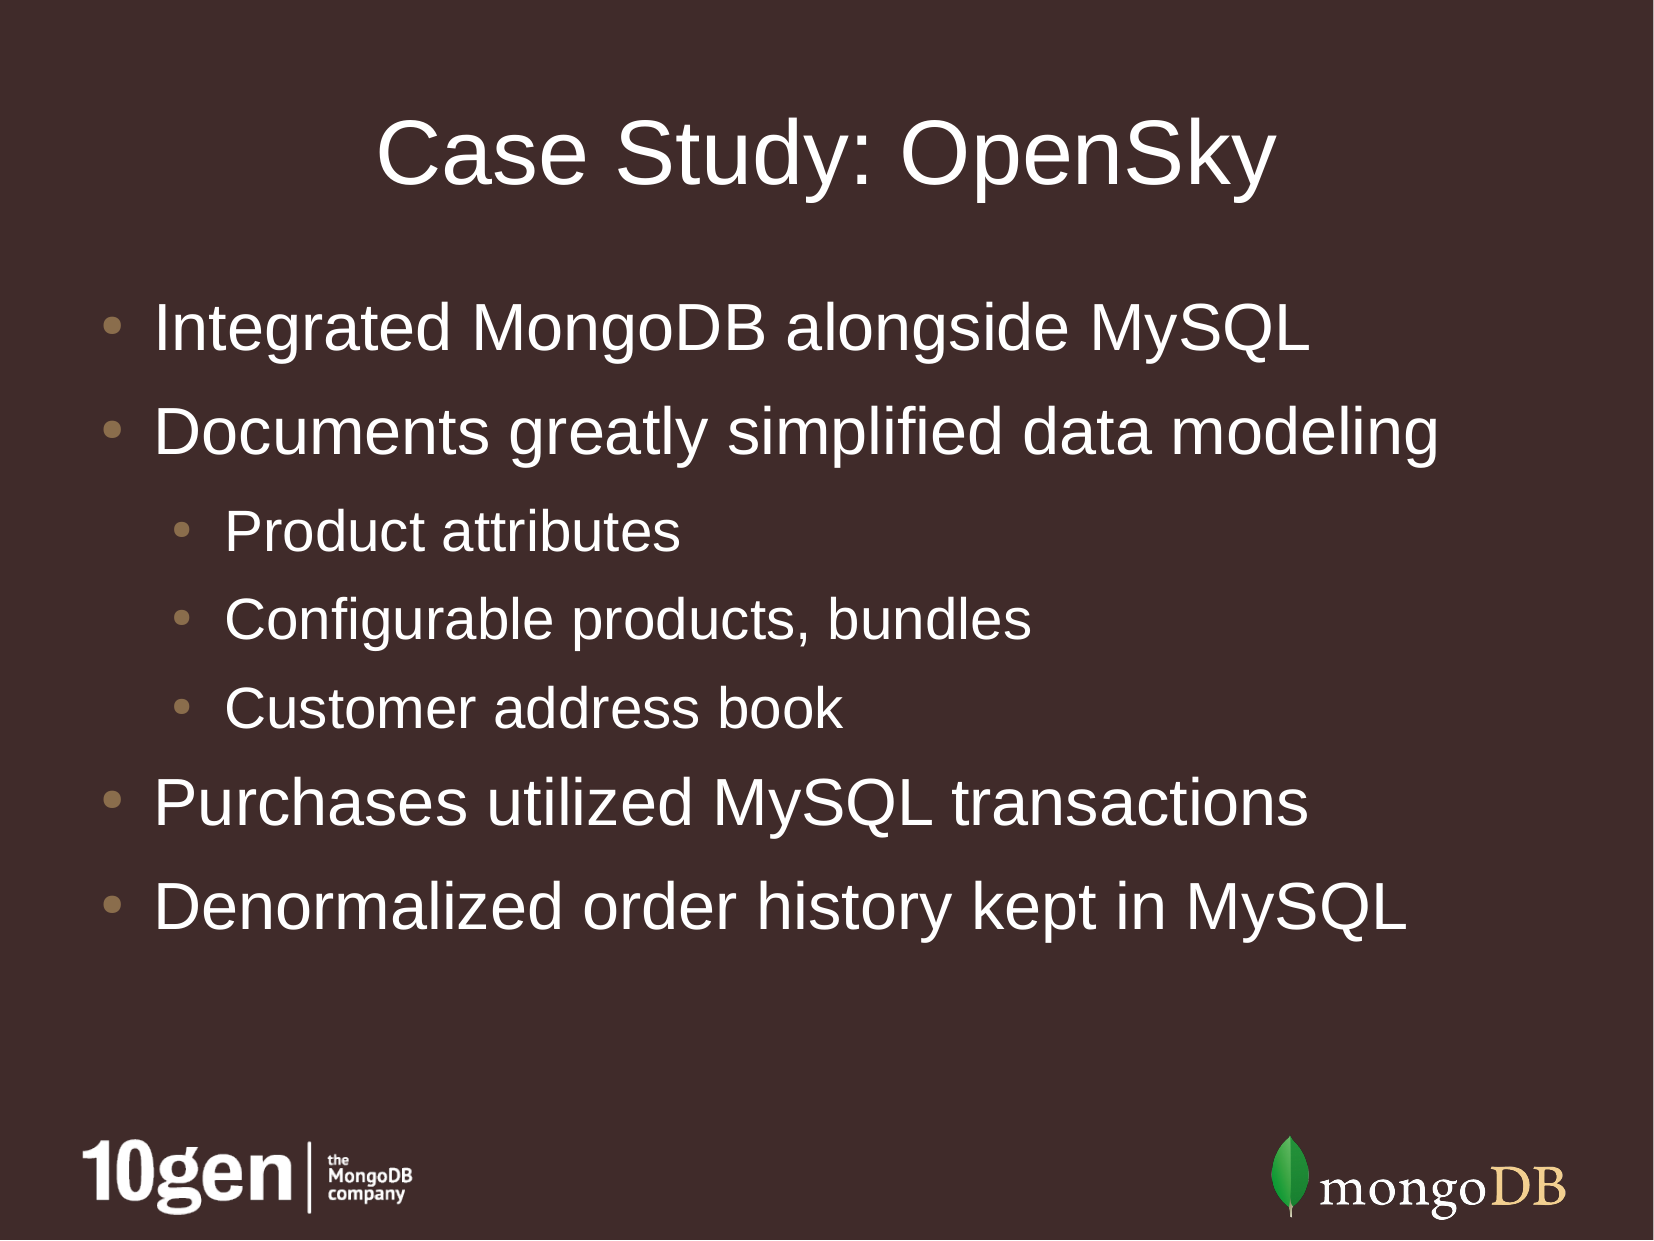

# Case Study: OpenSky
Integrated MongoDB alongside MySQL
Documents greatly simplified data modeling
Product attributes
Configurable products, bundles
Customer address book
Purchases utilized MySQL transactions
Denormalized order history kept in MySQL